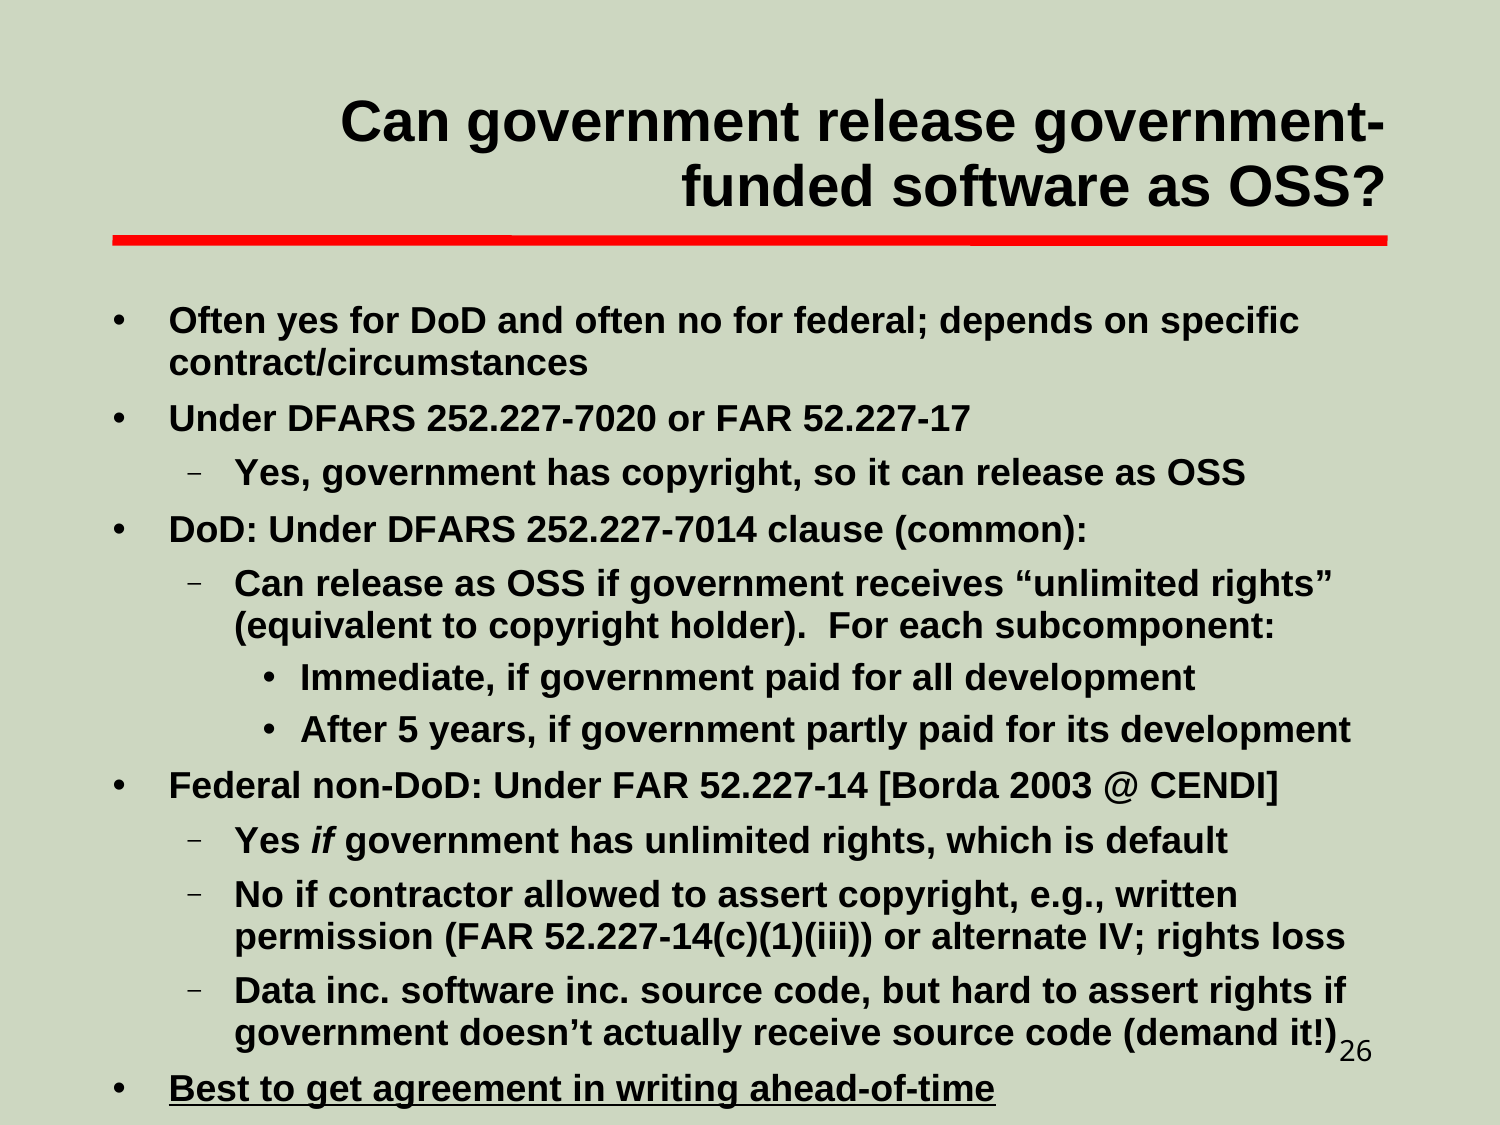

# Can government release government-funded software as OSS?
Often yes for DoD and often no for federal; depends on specific contract/circumstances
Under DFARS 252.227-7020 or FAR 52.227-17
Yes, government has copyright, so it can release as OSS
DoD: Under DFARS 252.227-7014 clause (common):
Can release as OSS if government receives “unlimited rights” (equivalent to copyright holder). For each subcomponent:
Immediate, if government paid for all development
After 5 years, if government partly paid for its development
Federal non-DoD: Under FAR 52.227-14 [Borda 2003 @ CENDI]
Yes if government has unlimited rights, which is default
No if contractor allowed to assert copyright, e.g., written permission (FAR 52.227-14(c)(1)(iii)) or alternate IV; rights loss
Data inc. software inc. source code, but hard to assert rights if government doesn’t actually receive source code (demand it!)
Best to get agreement in writing ahead-of-time